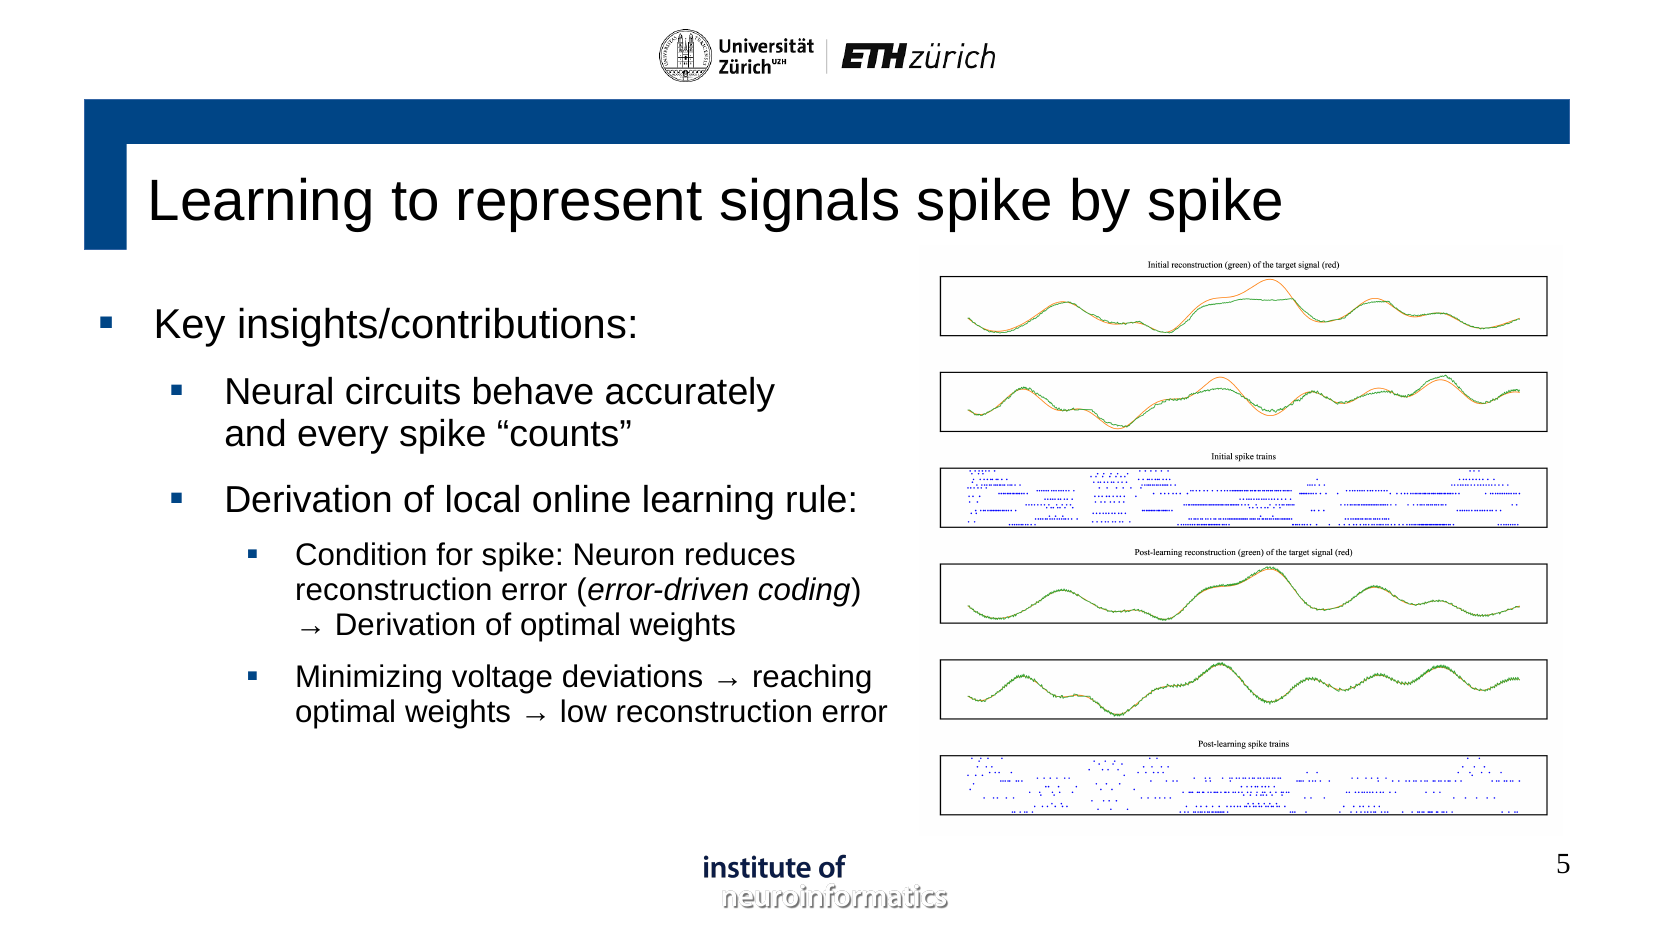

# Learning to represent signals spike by spike
Key insights/contributions:
Neural circuits behave accurately
and every spike “counts”
Derivation of local online learning rule:
Condition for spike: Neuron reduces
reconstruction error (error-driven coding)
→ Derivation of optimal weights
Minimizing voltage deviations → reaching
optimal weights → low reconstruction error
5